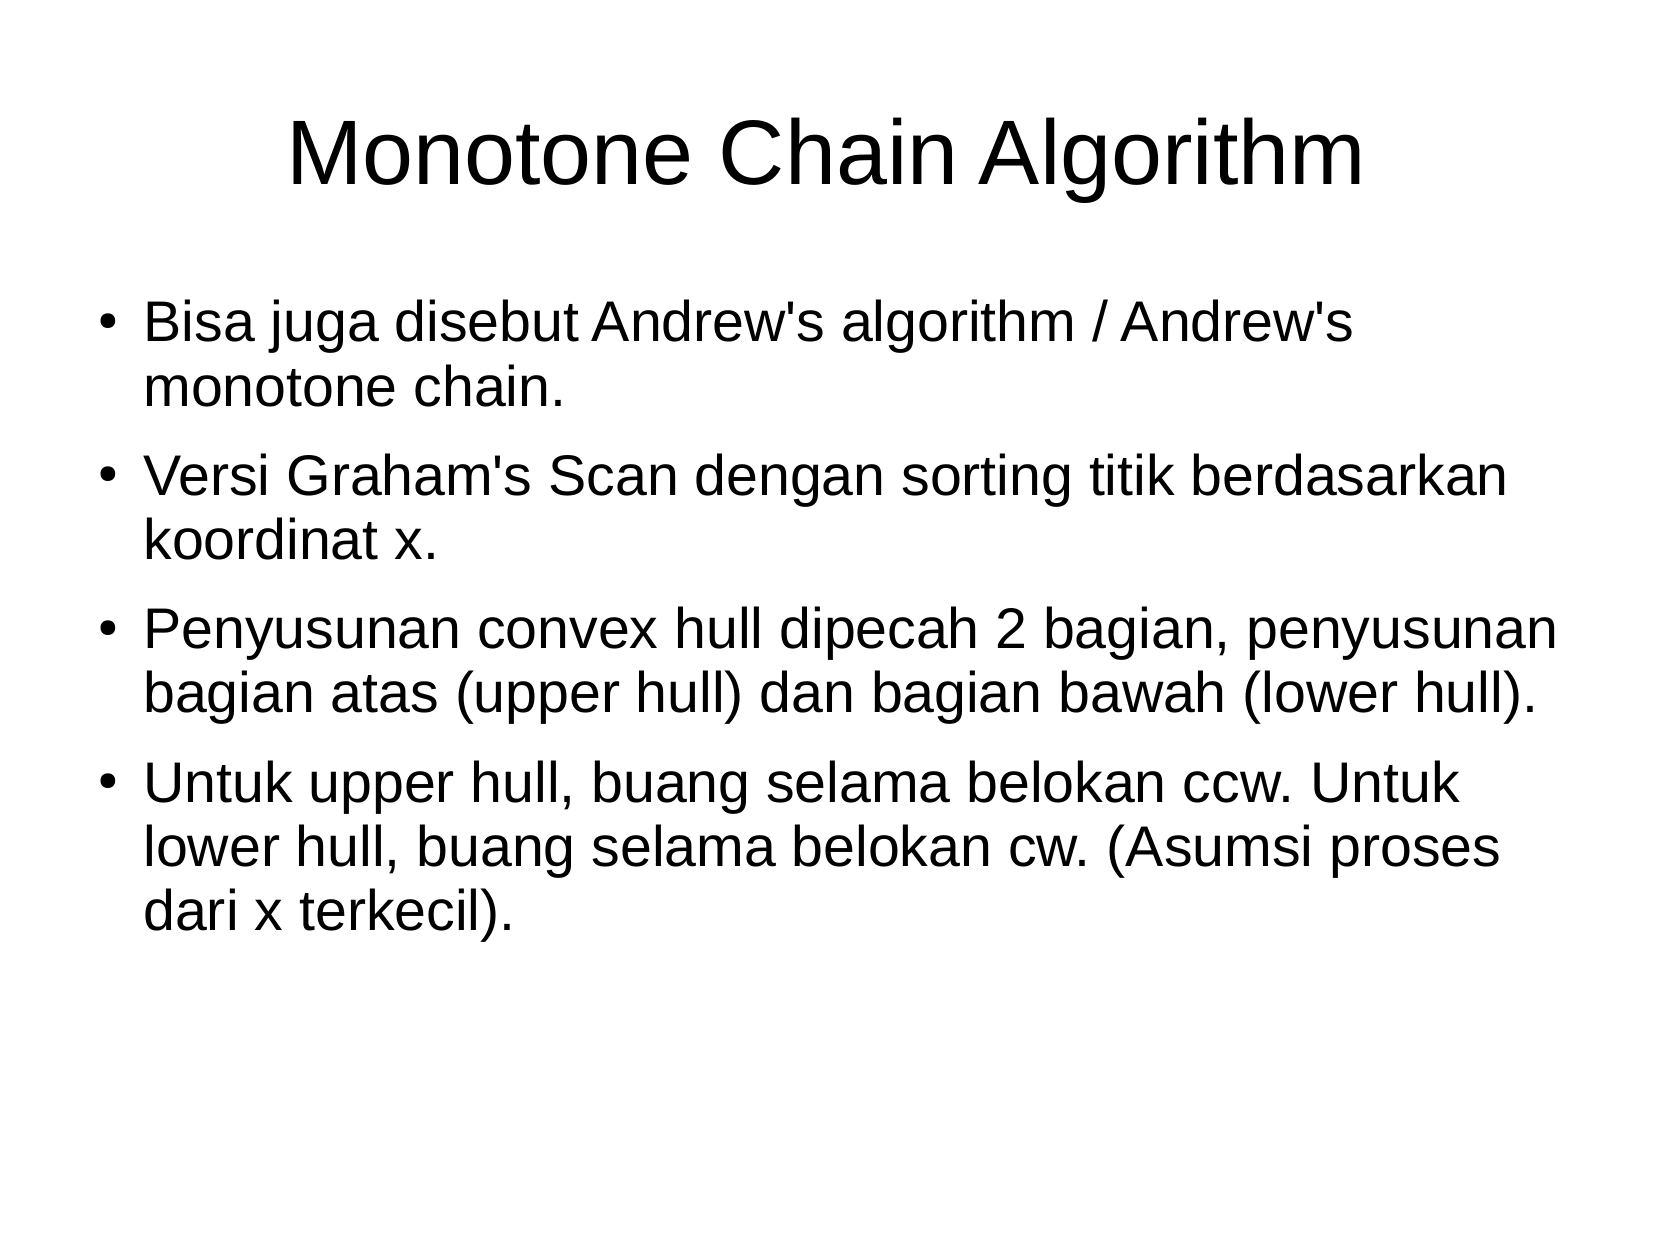

# Monotone Chain Algorithm
Bisa juga disebut Andrew's algorithm / Andrew's monotone chain.
Versi Graham's Scan dengan sorting titik berdasarkan koordinat x.
Penyusunan convex hull dipecah 2 bagian, penyusunan bagian atas (upper hull) dan bagian bawah (lower hull).
Untuk upper hull, buang selama belokan ccw. Untuk lower hull, buang selama belokan cw. (Asumsi proses dari x terkecil).